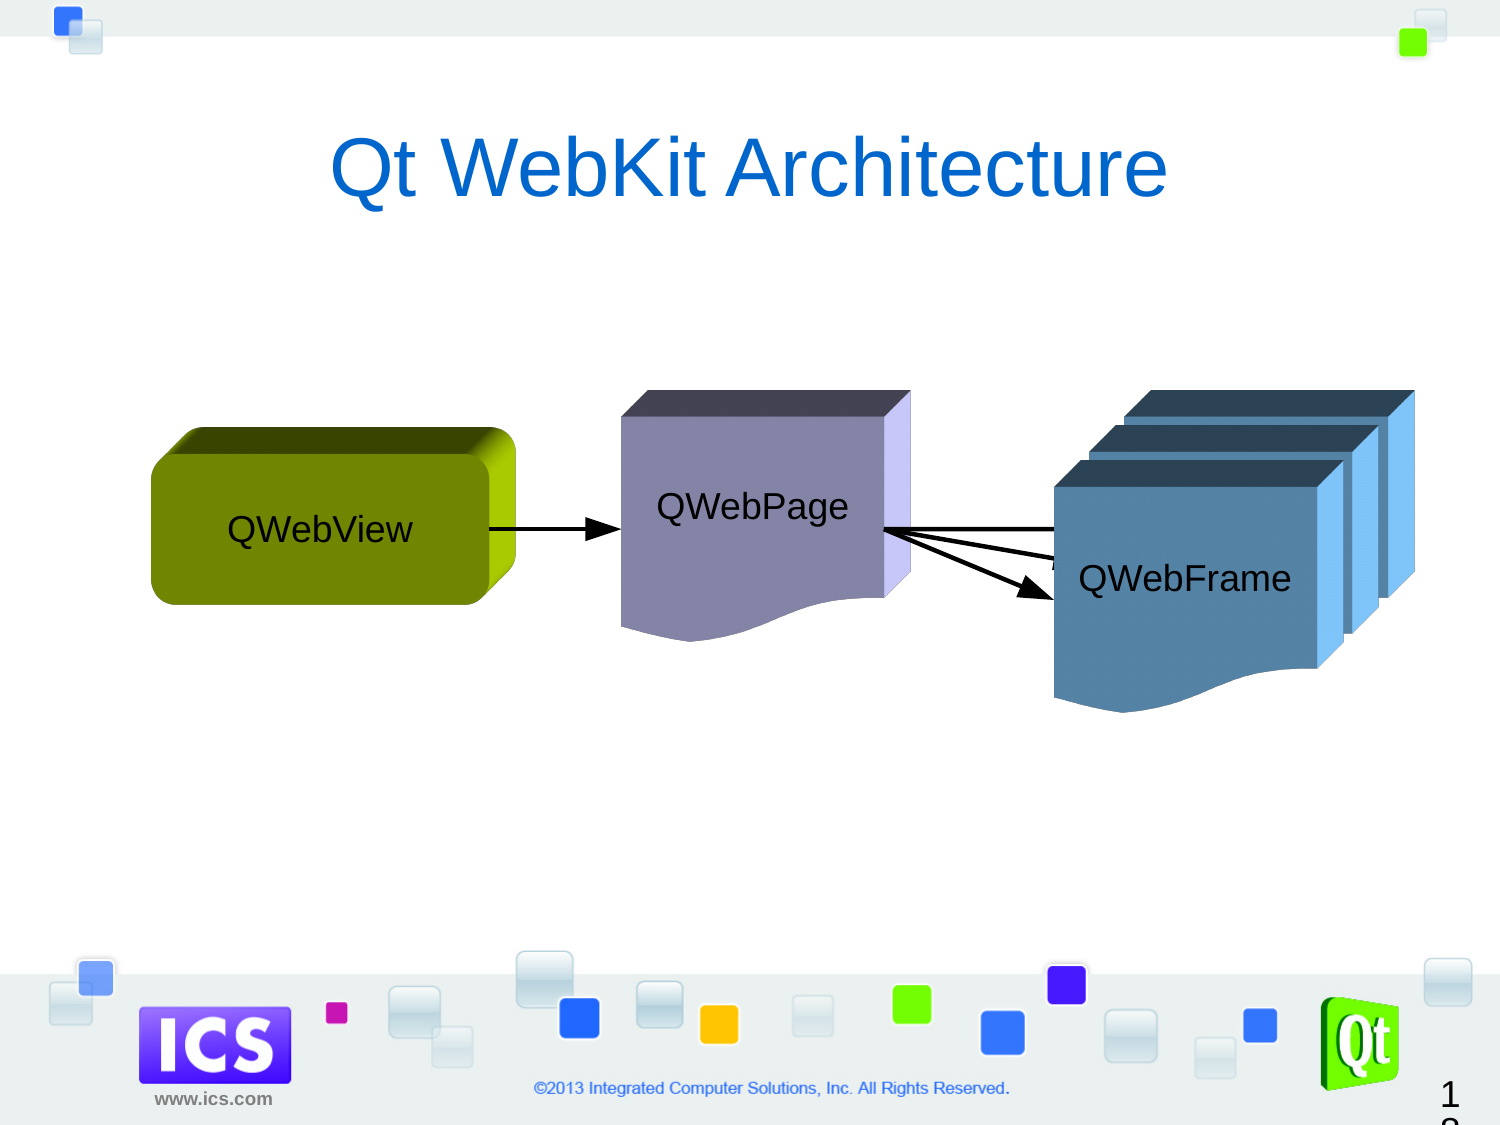

# Qt WebKit Architecture
QWebPage
QWebFrame
QWebFrame
QWebView
QWebFrame